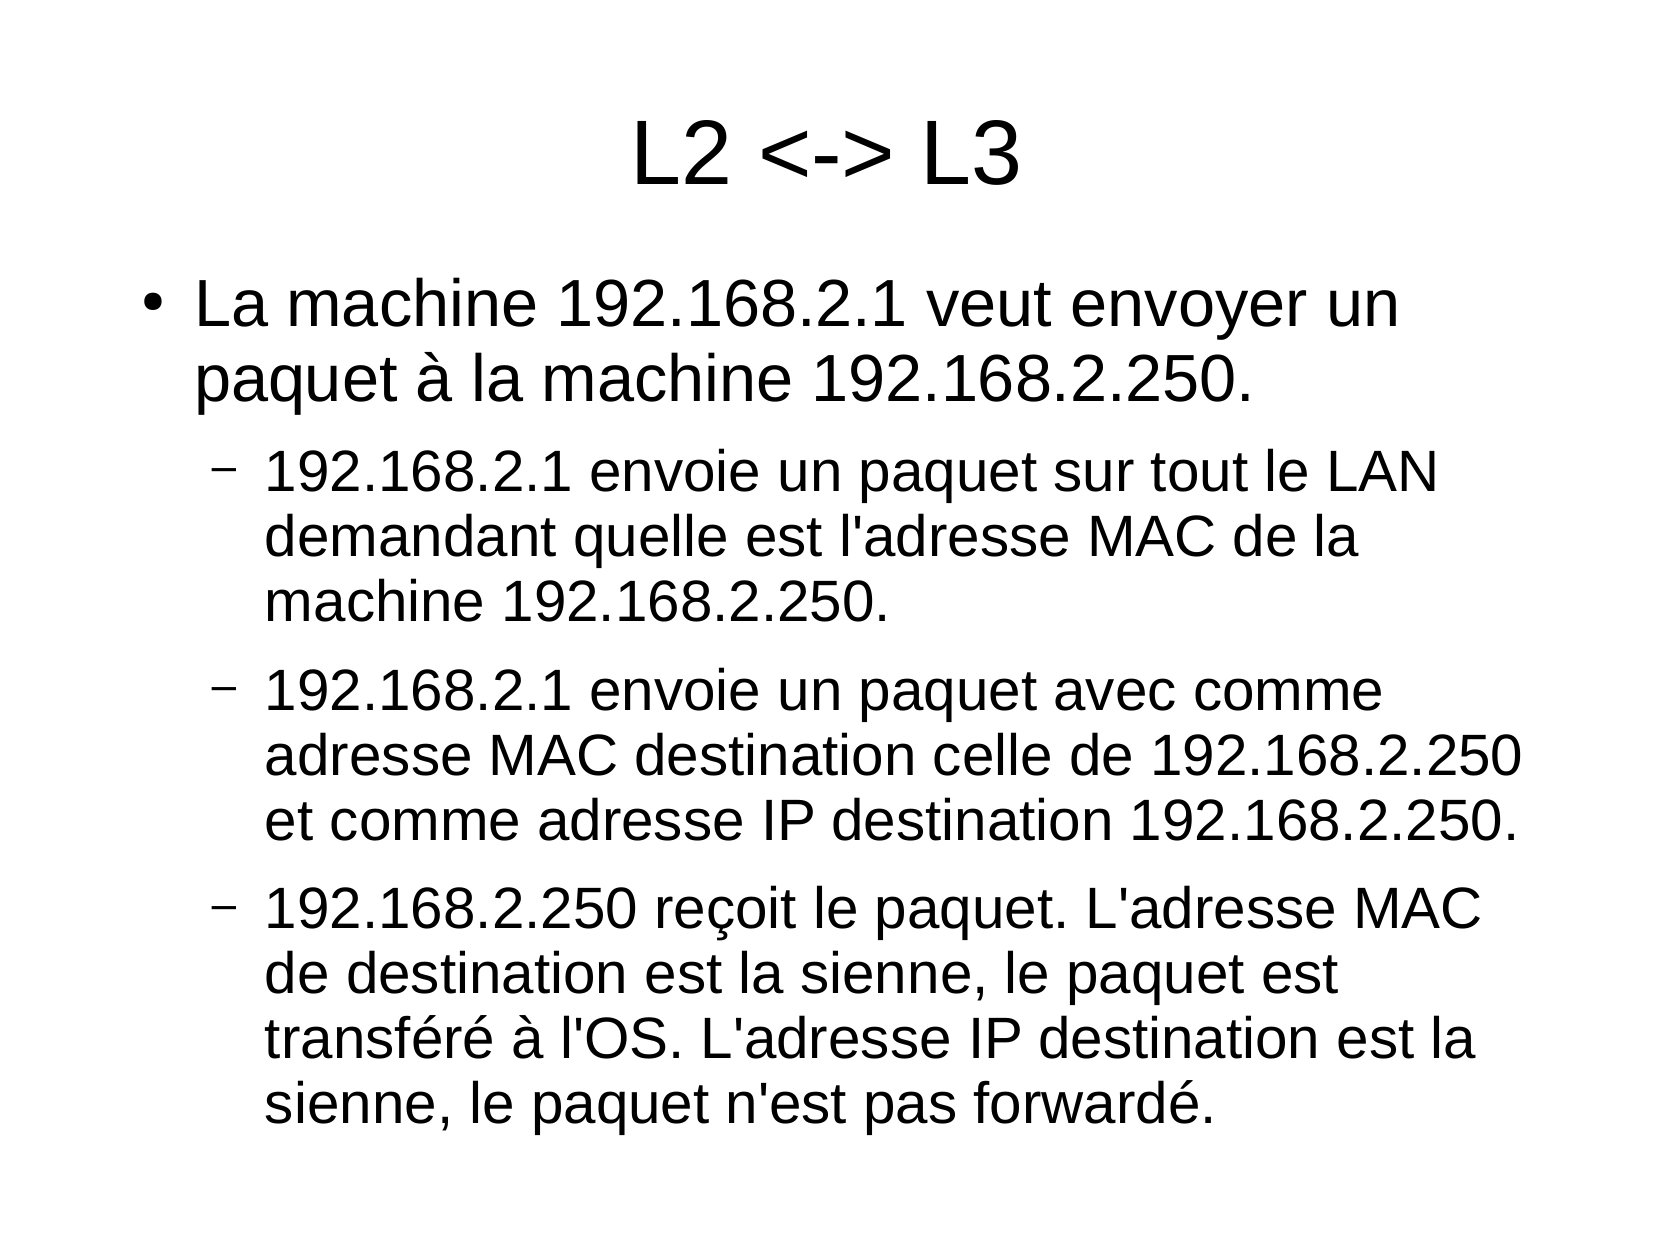

# L2 <-> L3
La machine 192.168.2.1 veut envoyer un paquet à la machine 192.168.2.250.
192.168.2.1 envoie un paquet sur tout le LAN demandant quelle est l'adresse MAC de la machine 192.168.2.250.
192.168.2.1 envoie un paquet avec comme adresse MAC destination celle de 192.168.2.250 et comme adresse IP destination 192.168.2.250.
192.168.2.250 reçoit le paquet. L'adresse MAC de destination est la sienne, le paquet est transféré à l'OS. L'adresse IP destination est la sienne, le paquet n'est pas forwardé.